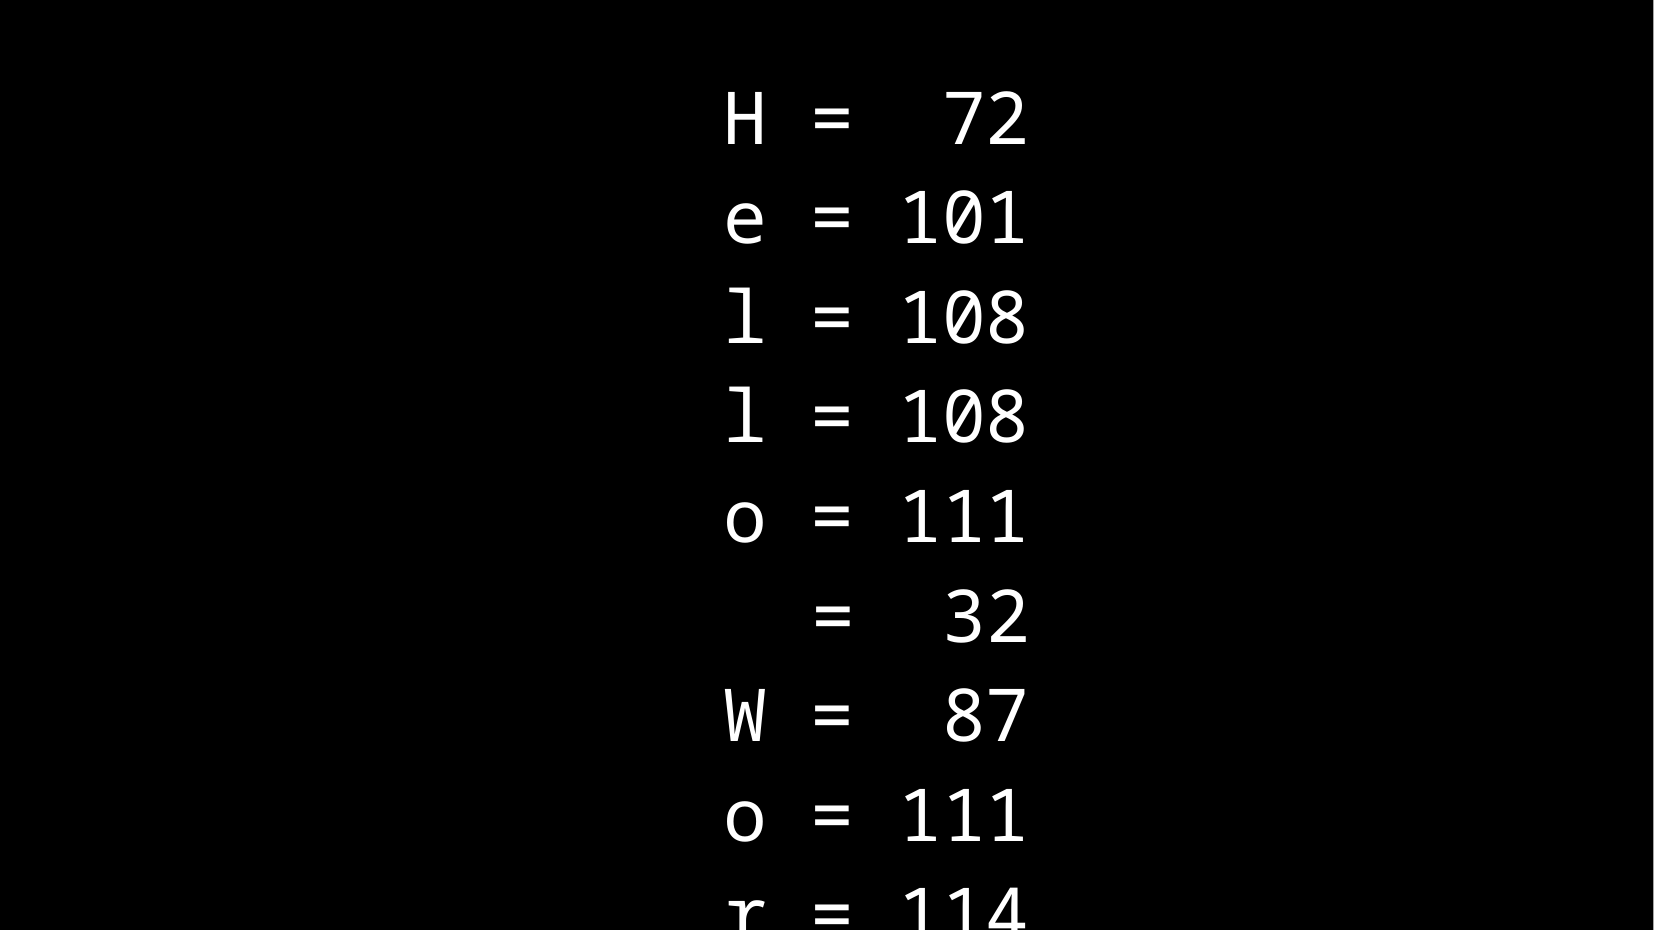

H = 72
e = 101
l = 108
l = 108
o = 111
 = 32
W = 87
o = 111
r = 114
l = 108
d = 100